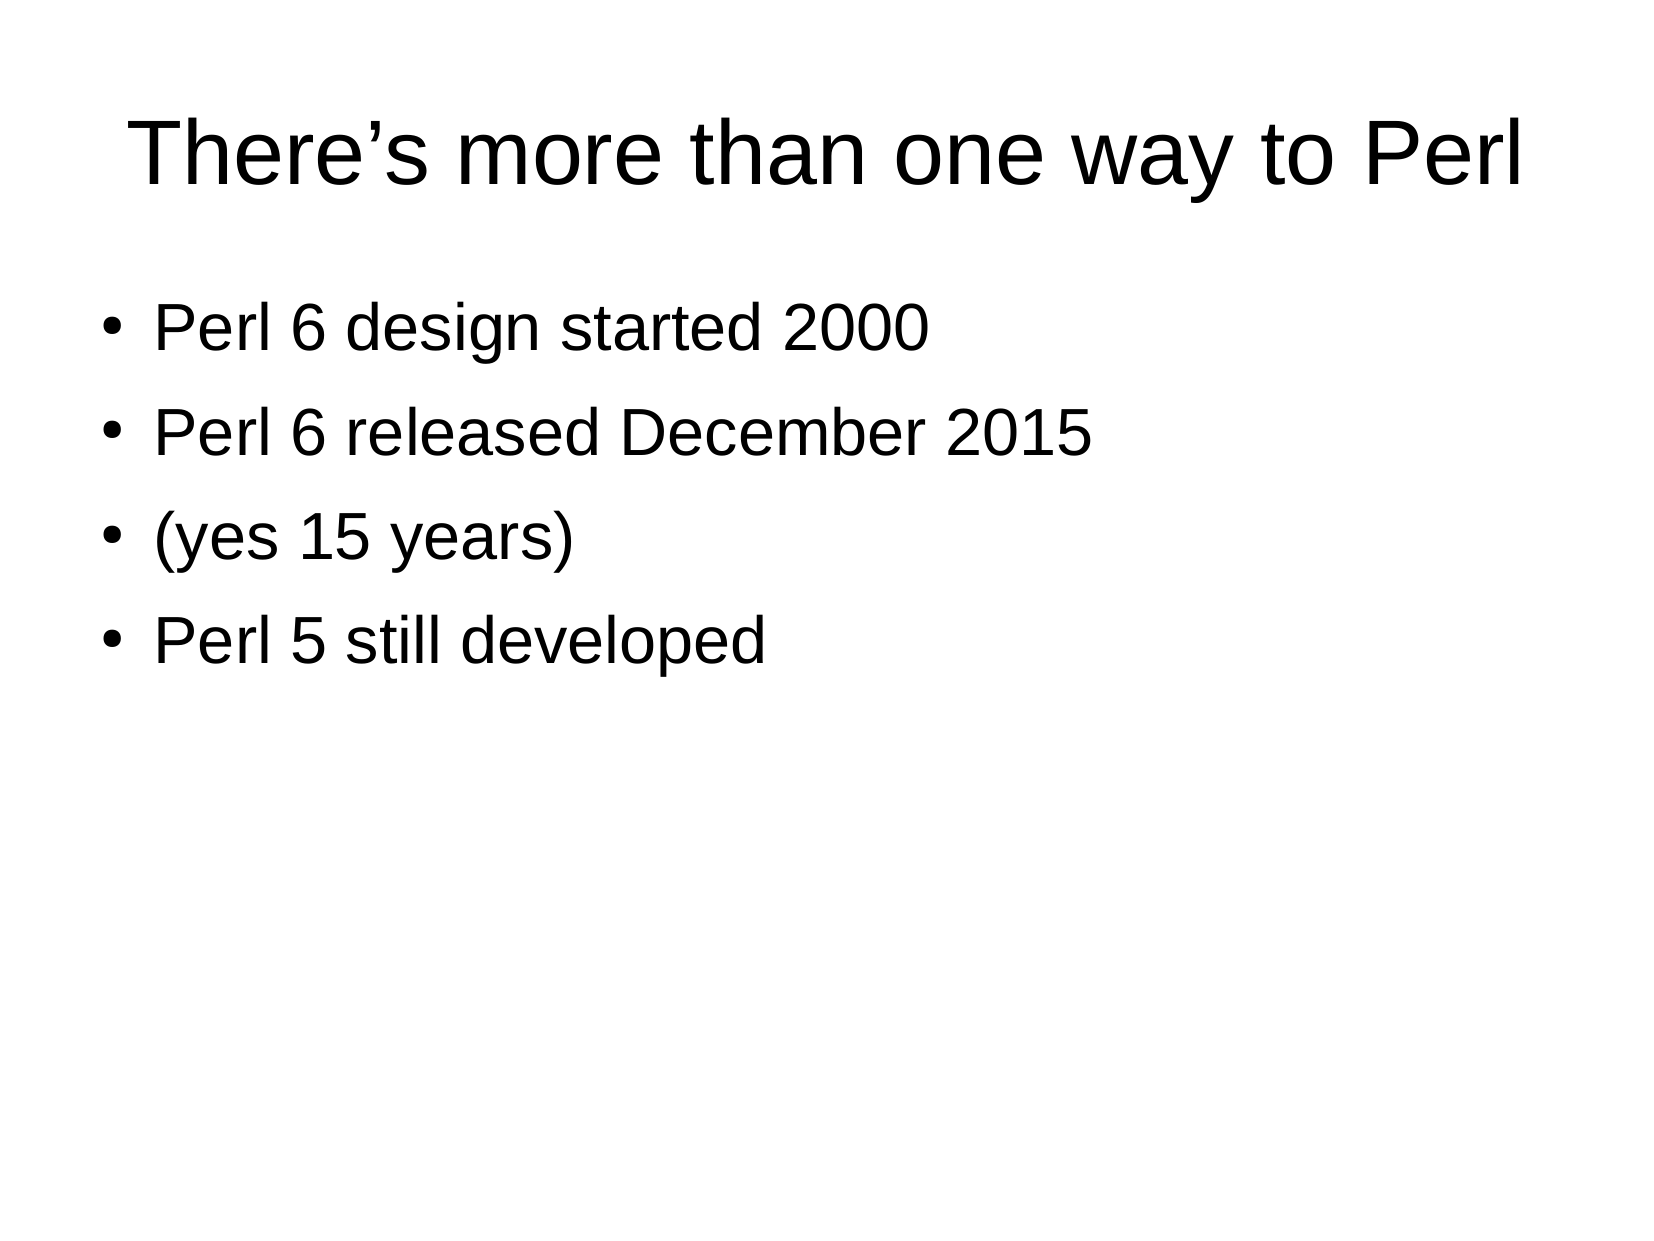

# There’s more than one way to Perl
Perl 6 design started 2000
Perl 6 released December 2015
(yes 15 years)
Perl 5 still developed